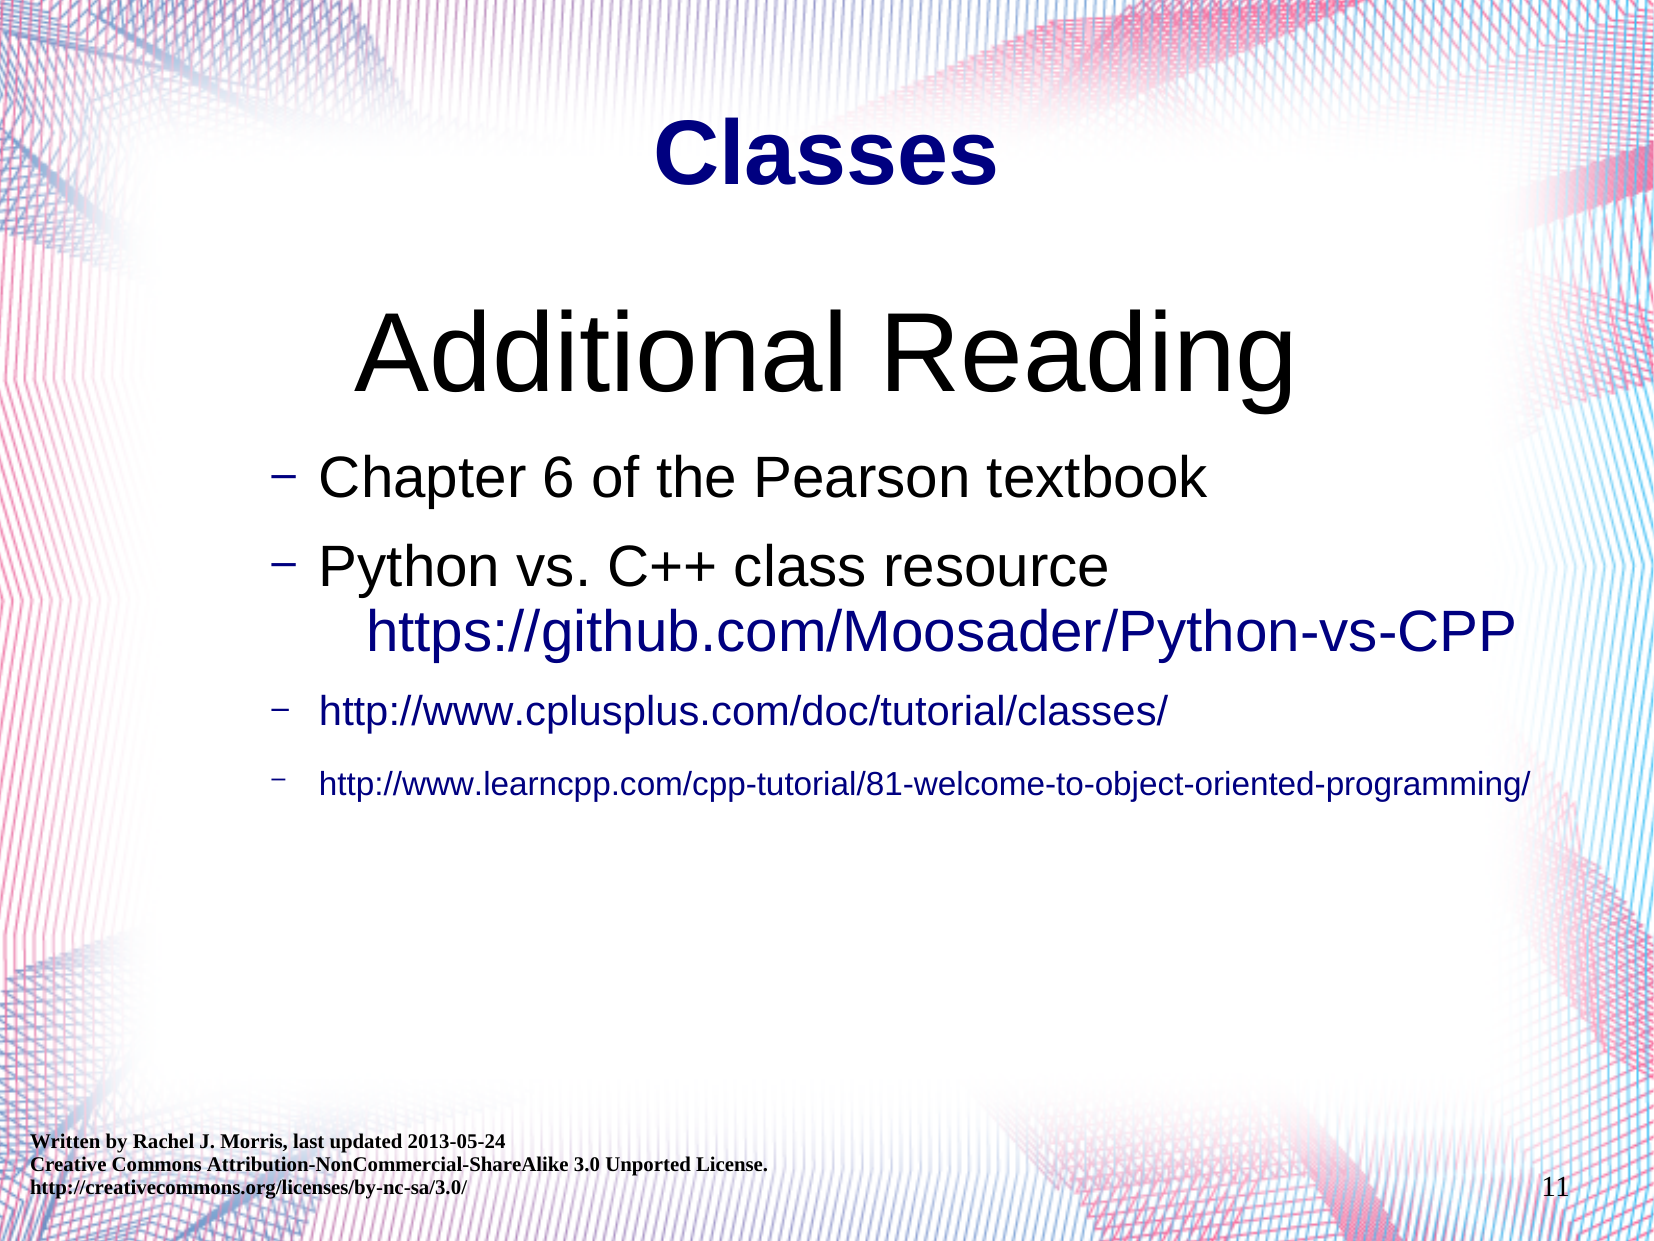

# Classes
Additional Reading
Chapter 6 of the Pearson textbook
Python vs. C++ class resource
https://github.com/Moosader/Python-vs-CPP
http://www.cplusplus.com/doc/tutorial/classes/
http://www.learncpp.com/cpp-tutorial/81-welcome-to-object-oriented-programming/
11